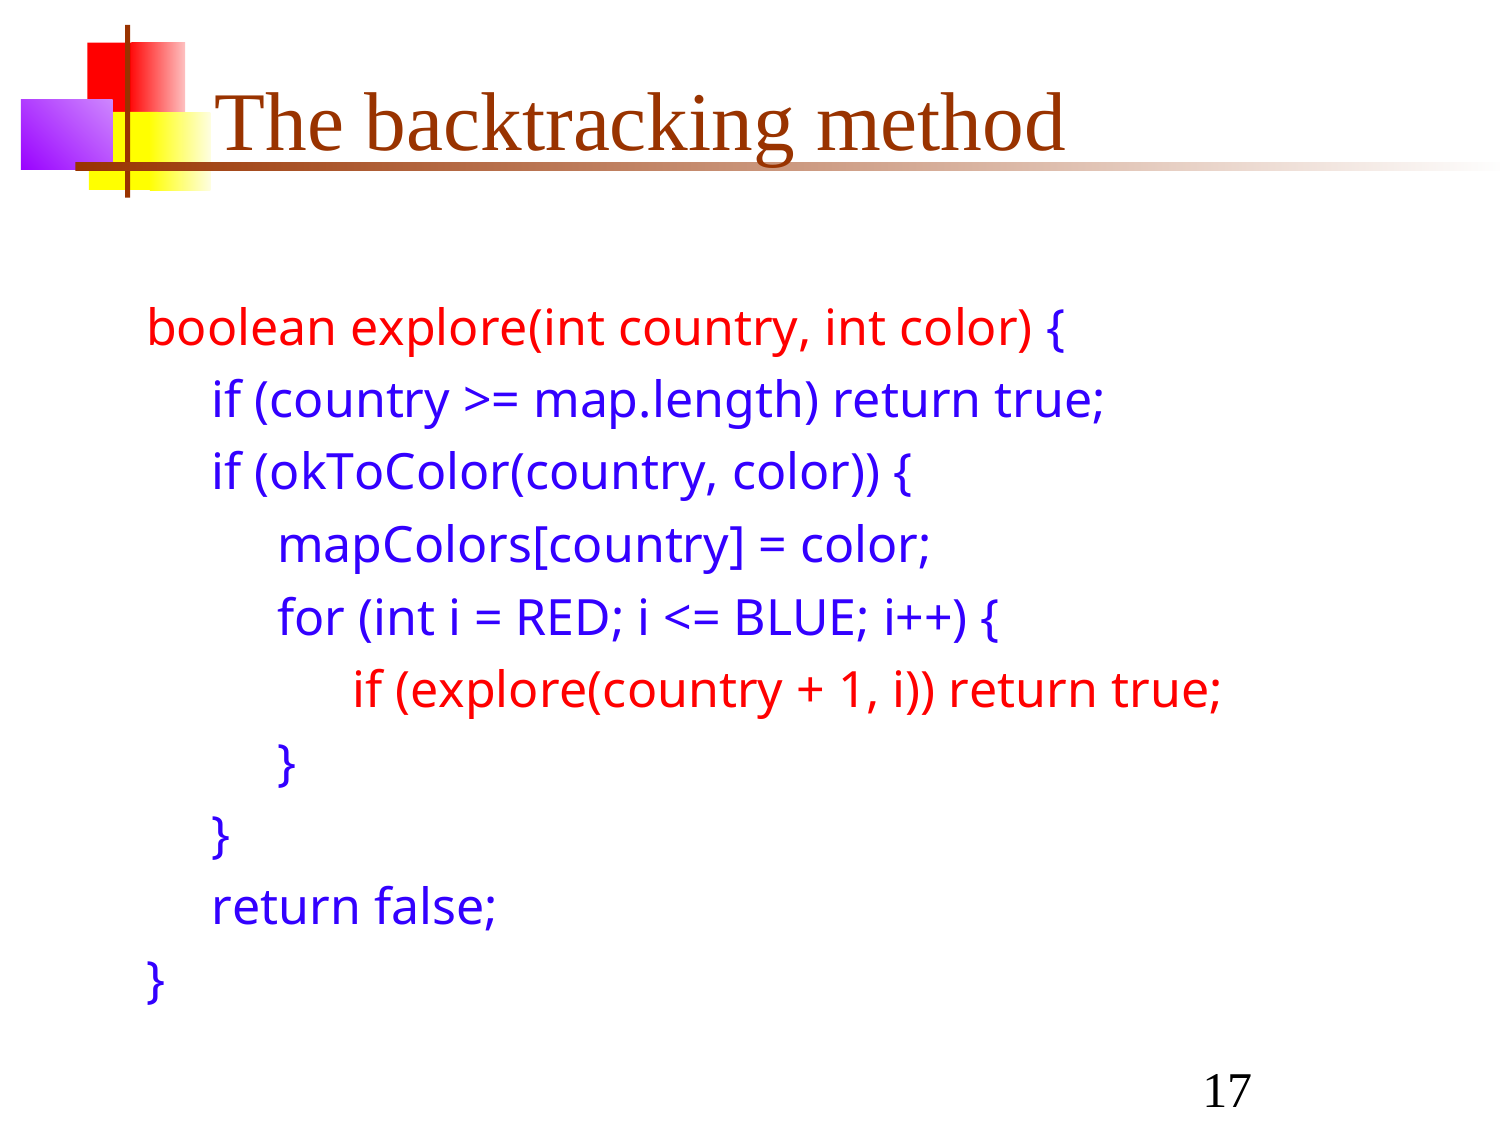

# The backtracking method
boolean explore(int country, int color) {
if (country >= map.length) return true;
if (okToColor(country, color)) {
mapColors[country] = color;
for (int i = RED; i <= BLUE; i++) {
if (explore(country + 1, i)) return true;
}
}
return false;
}
17